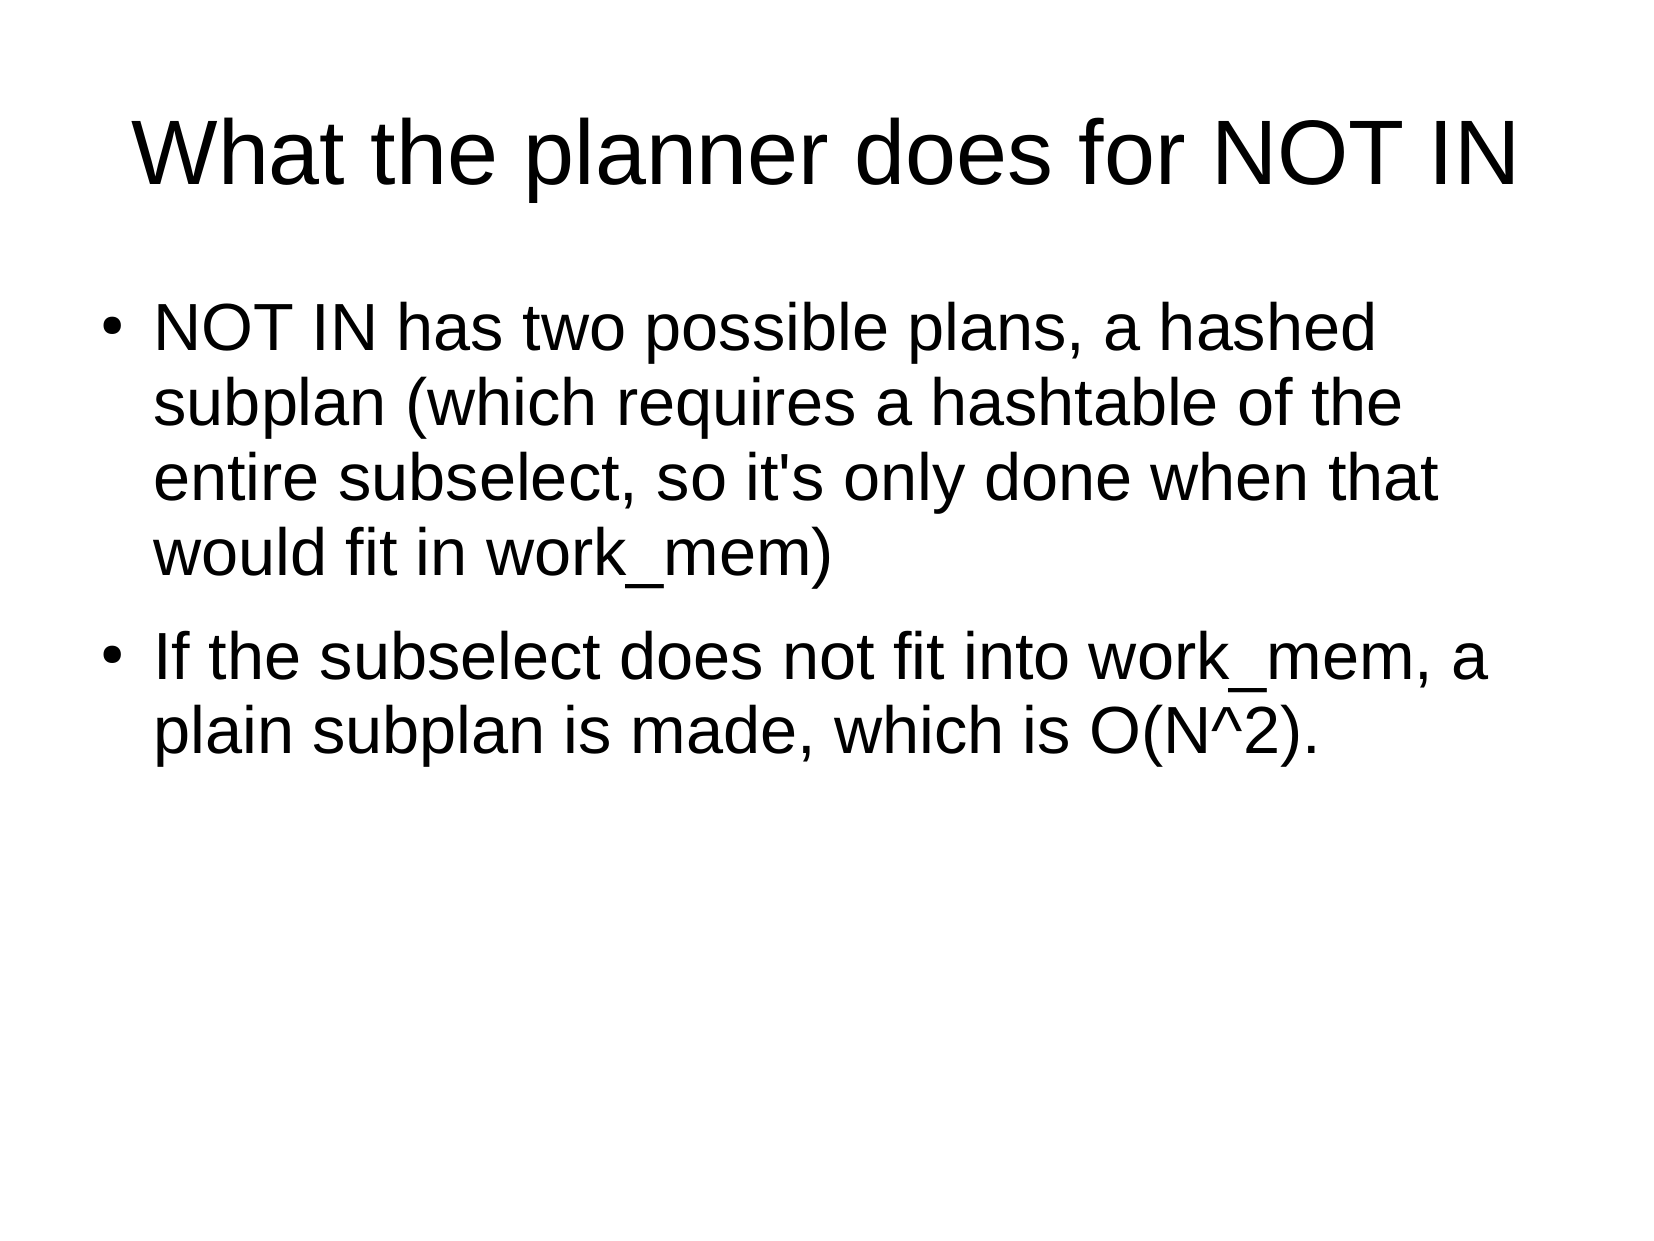

# What the planner does for NOT IN
NOT IN has two possible plans, a hashed subplan (which requires a hashtable of the entire subselect, so it's only done when that would fit in work_mem)
If the subselect does not fit into work_mem, a plain subplan is made, which is O(N^2).